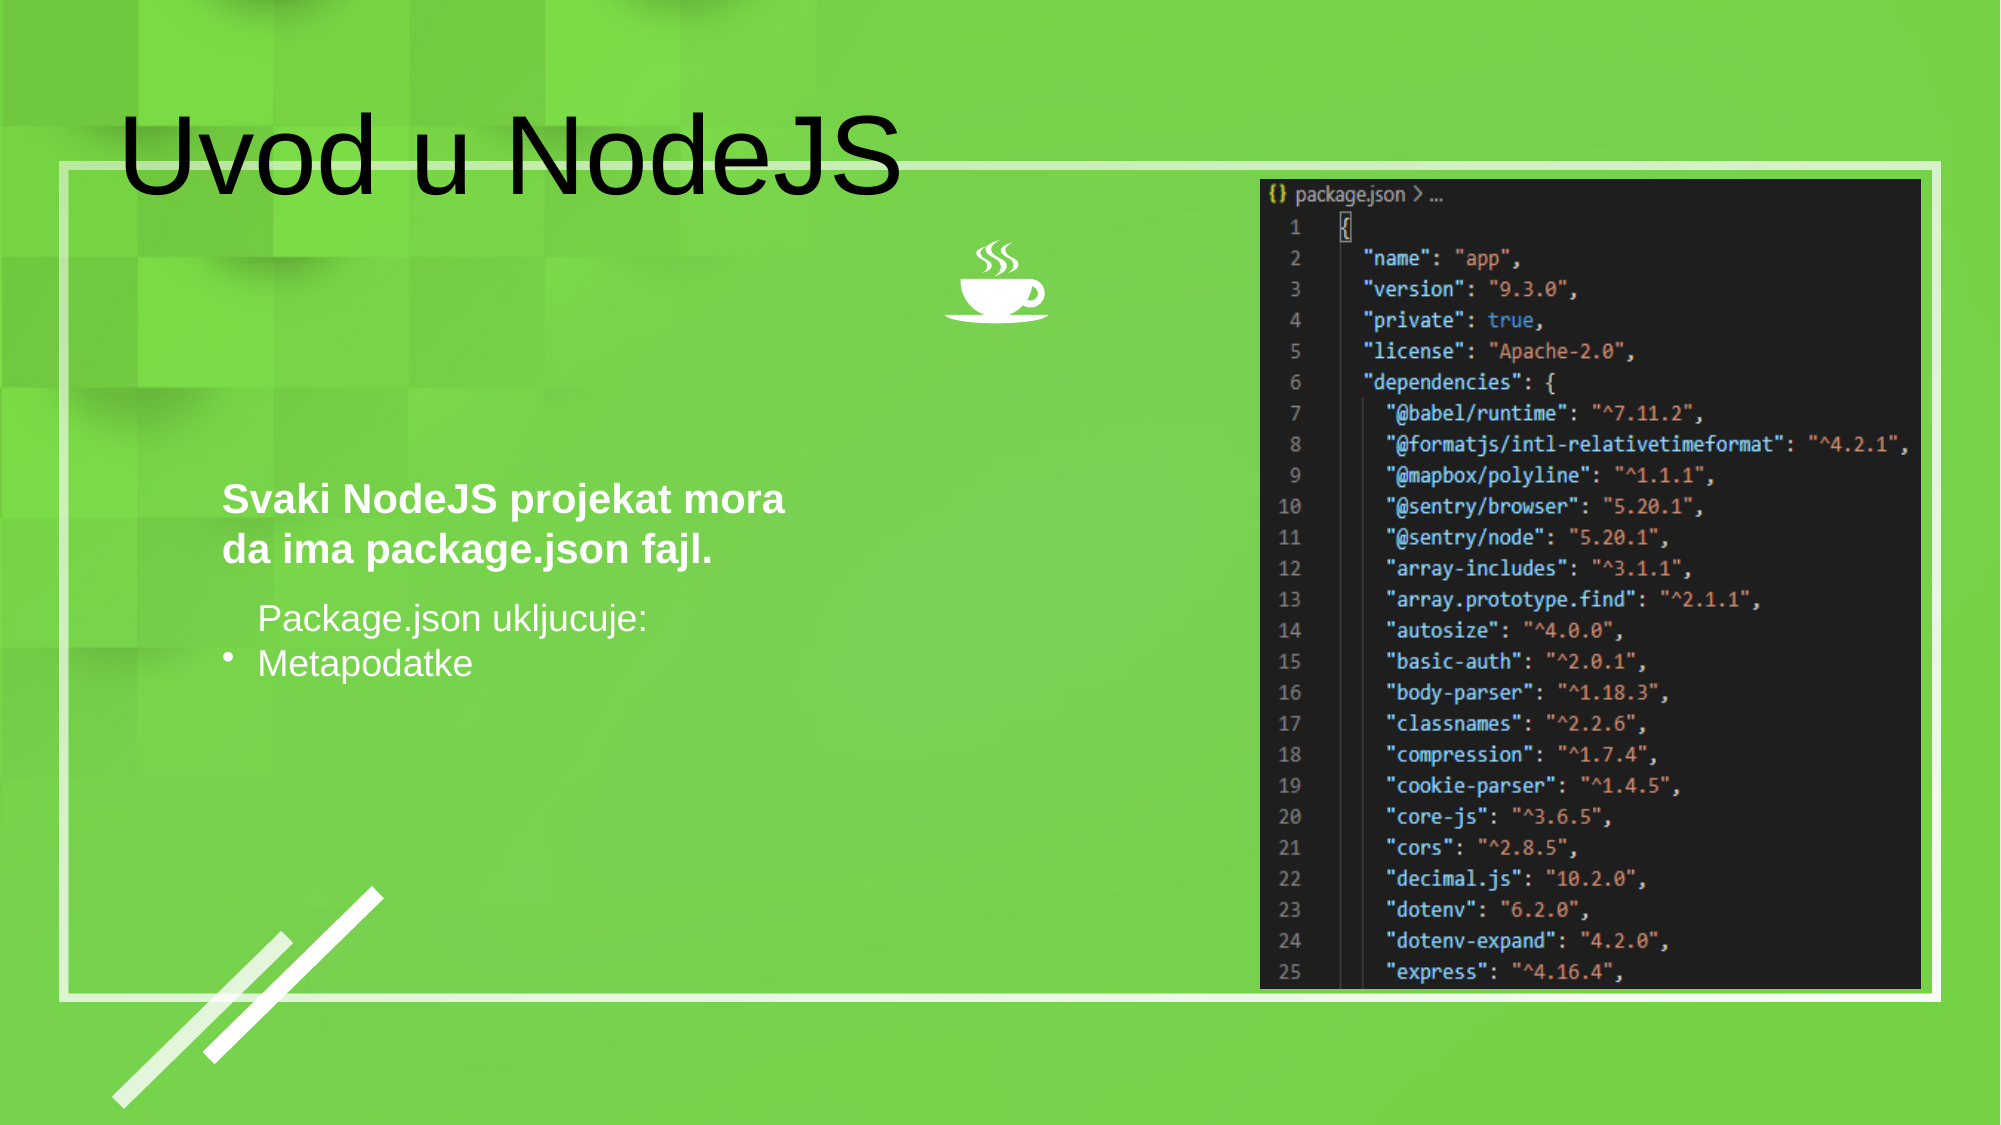

Uvod u NodeJS
Svaki NodeJS projekat mora
da ima package.json fajl.
Package.json ukljucuje:
Metapodatke